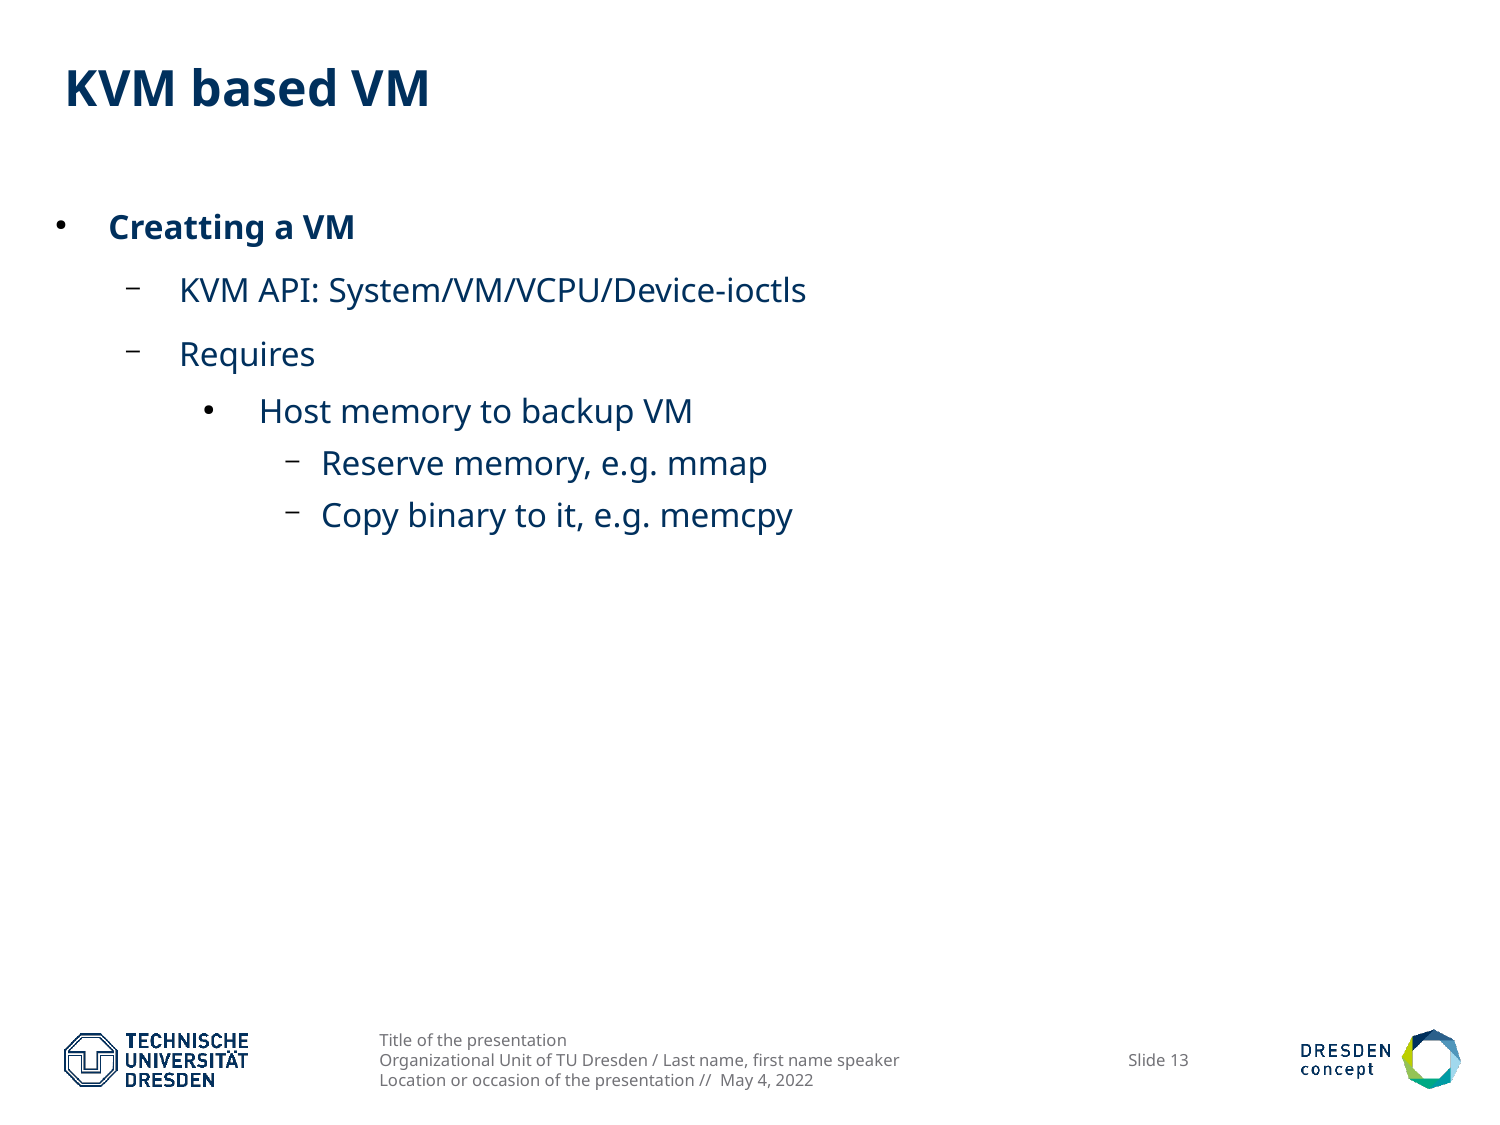

# KVM based VM
Creatting a VM
KVM API: System/VM/VCPU/Device-ioctls
Requires
 Host memory to backup VM
Reserve memory, e.g. mmap
Copy binary to it, e.g. memcpy